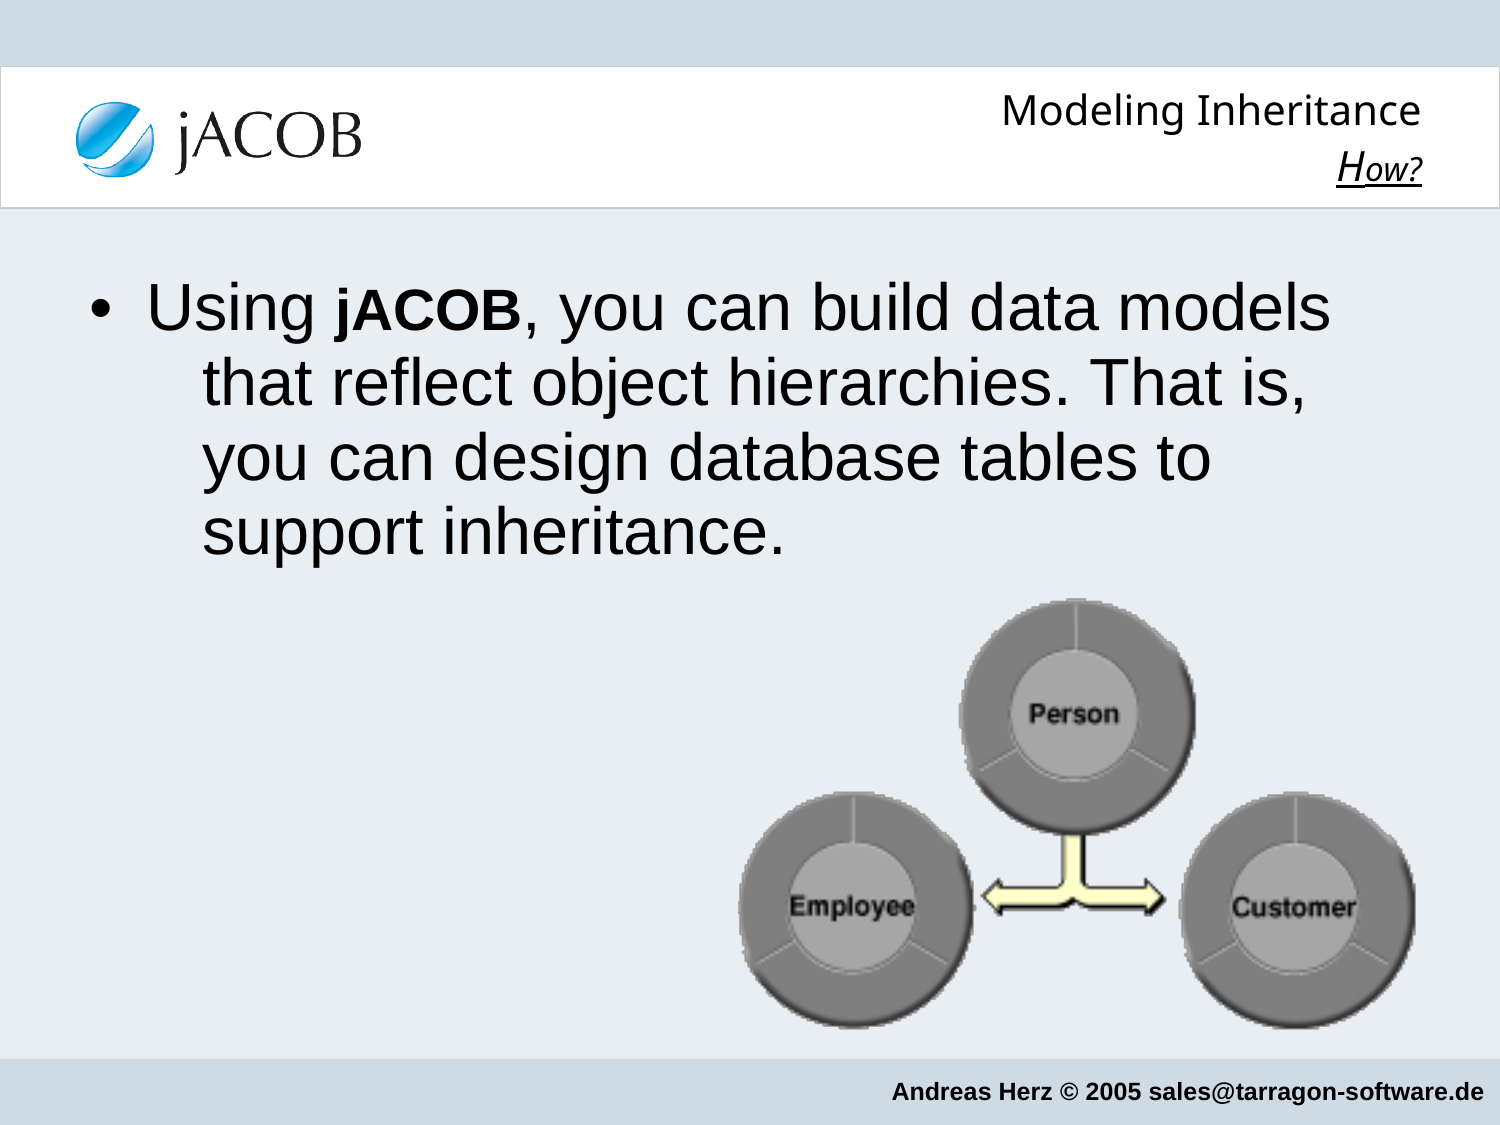

# Modeling Inheritance How?
Using jACOB, you can build data models that reflect object hierarchies. That is, you can design database tables to support inheritance.
Andreas Herz © 2005 sales@tarragon-software.de